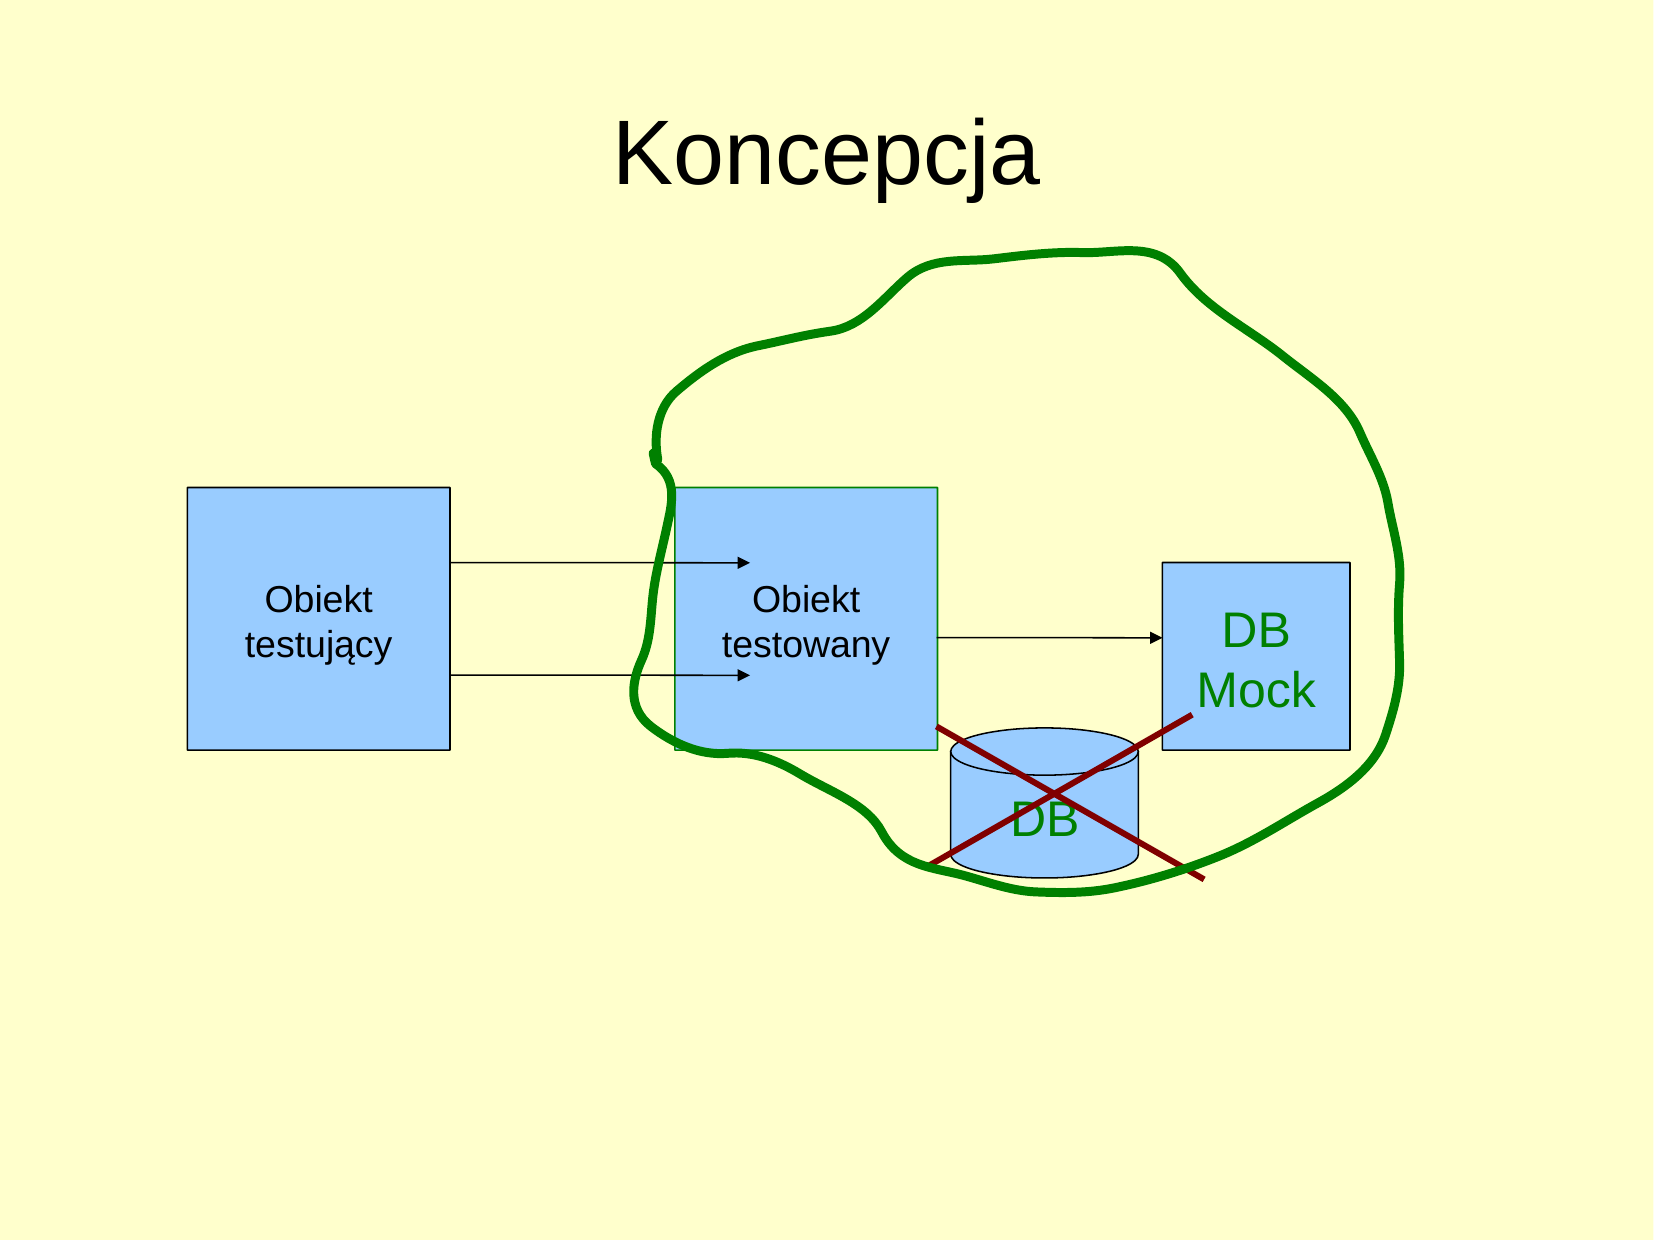

# Koncepcja
Obiekt
testujący
Obiekt
testowany
DB
Mock
DB